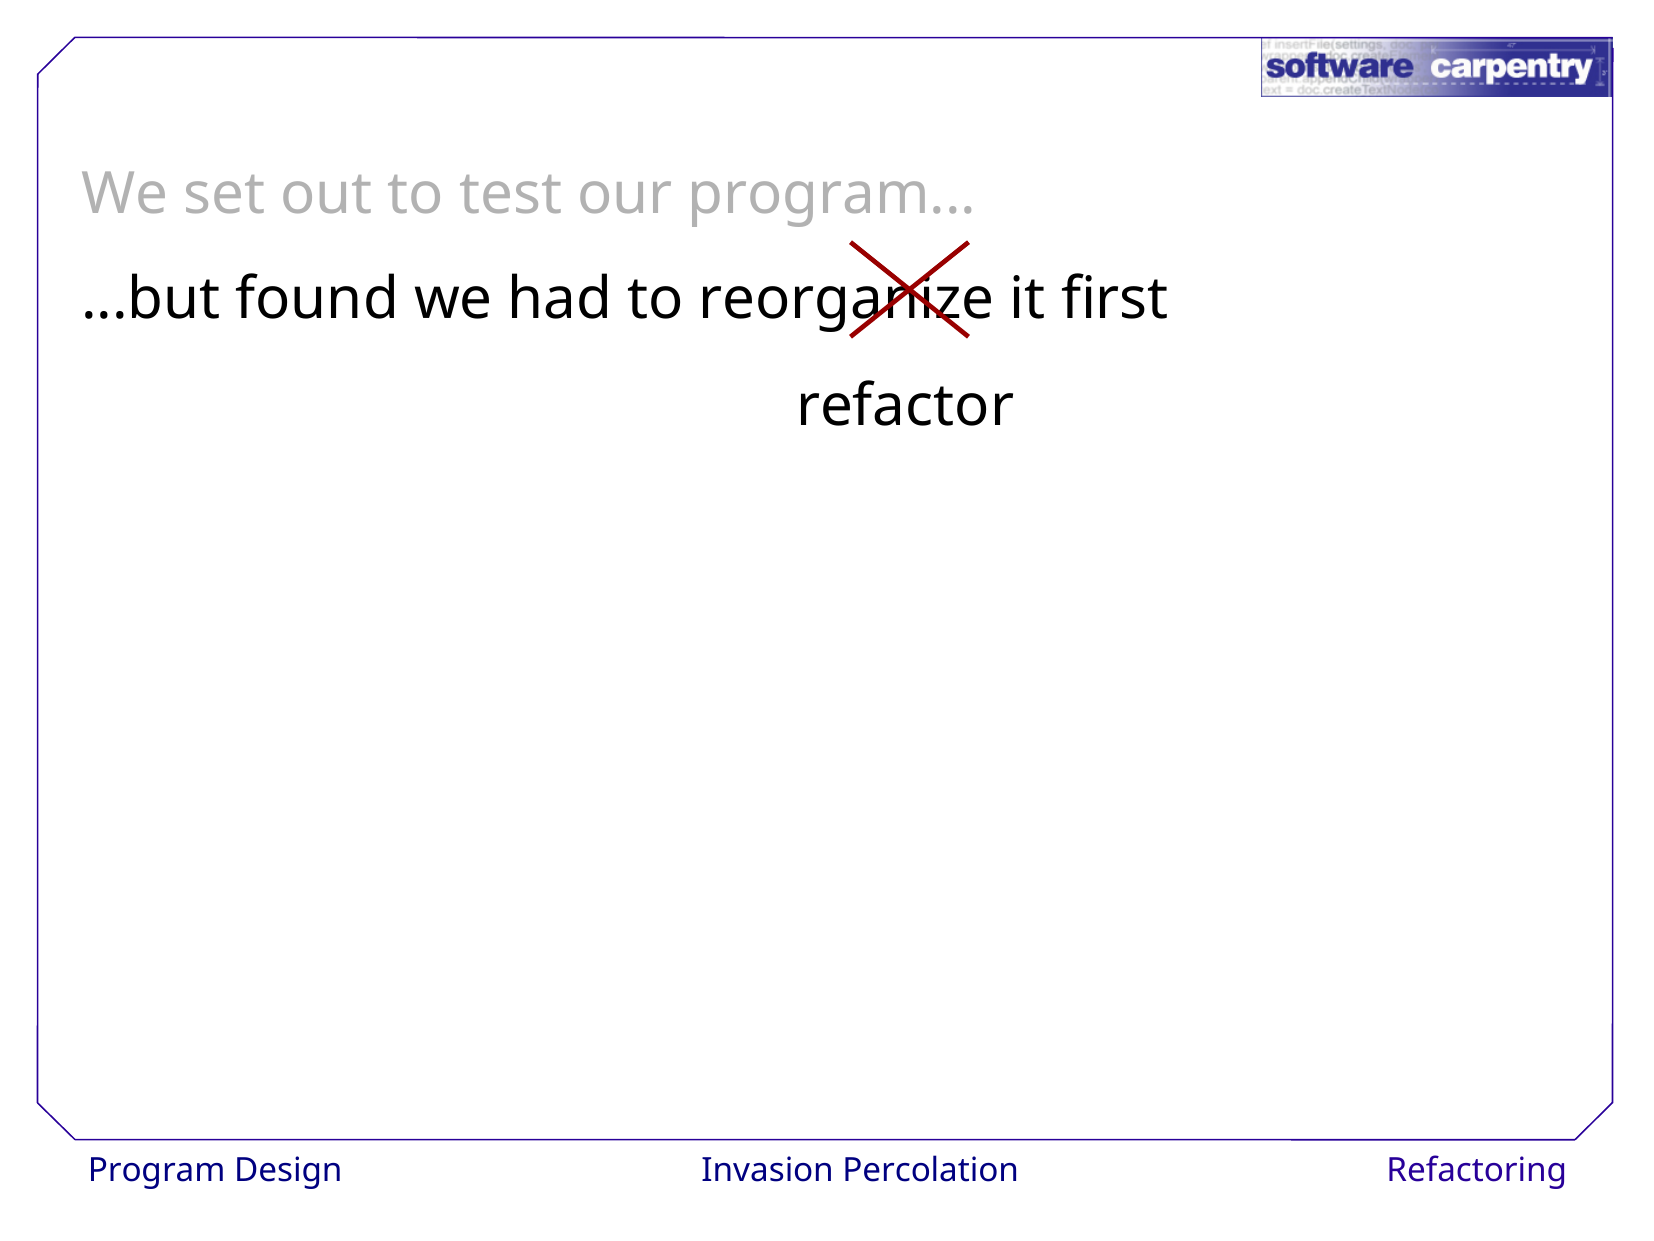

We set out to test our program...
...but found we had to reorganize it first
refactor